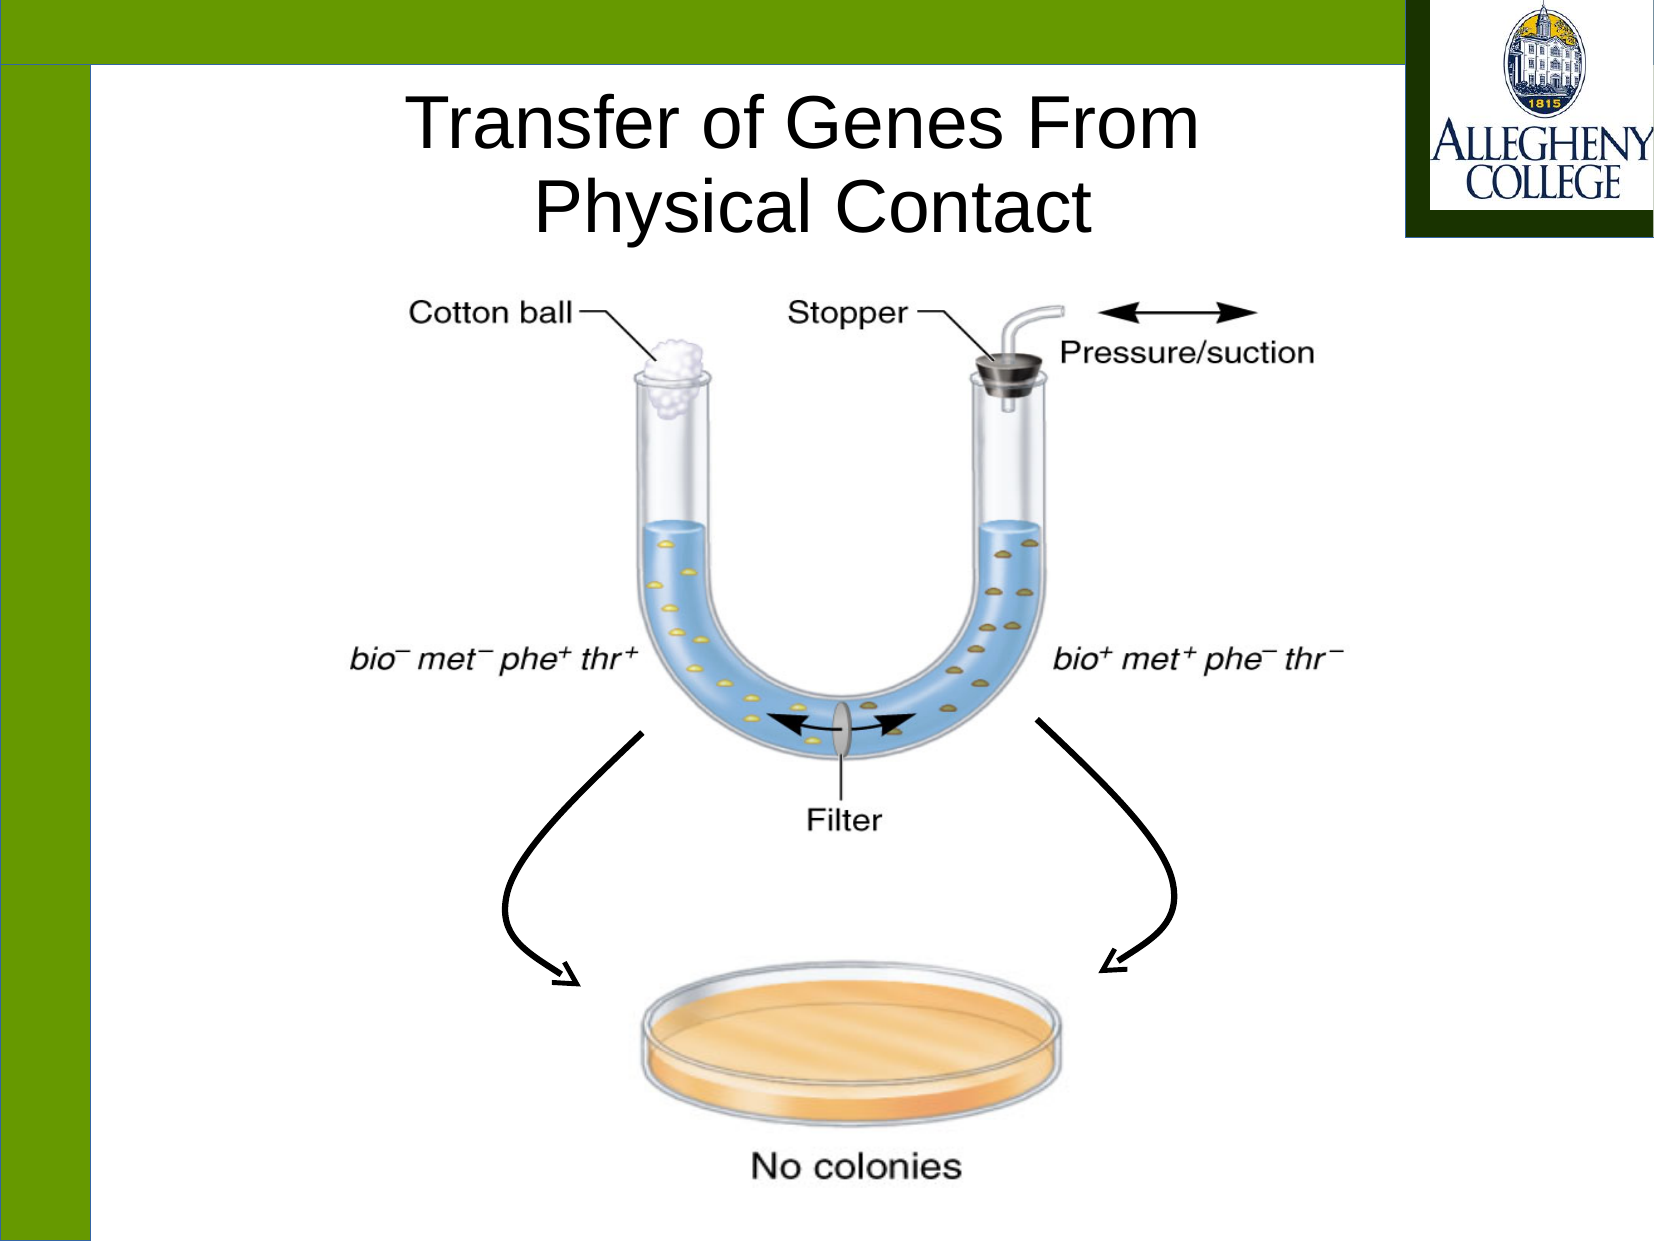

# Transfer of Genes From Physical Contact